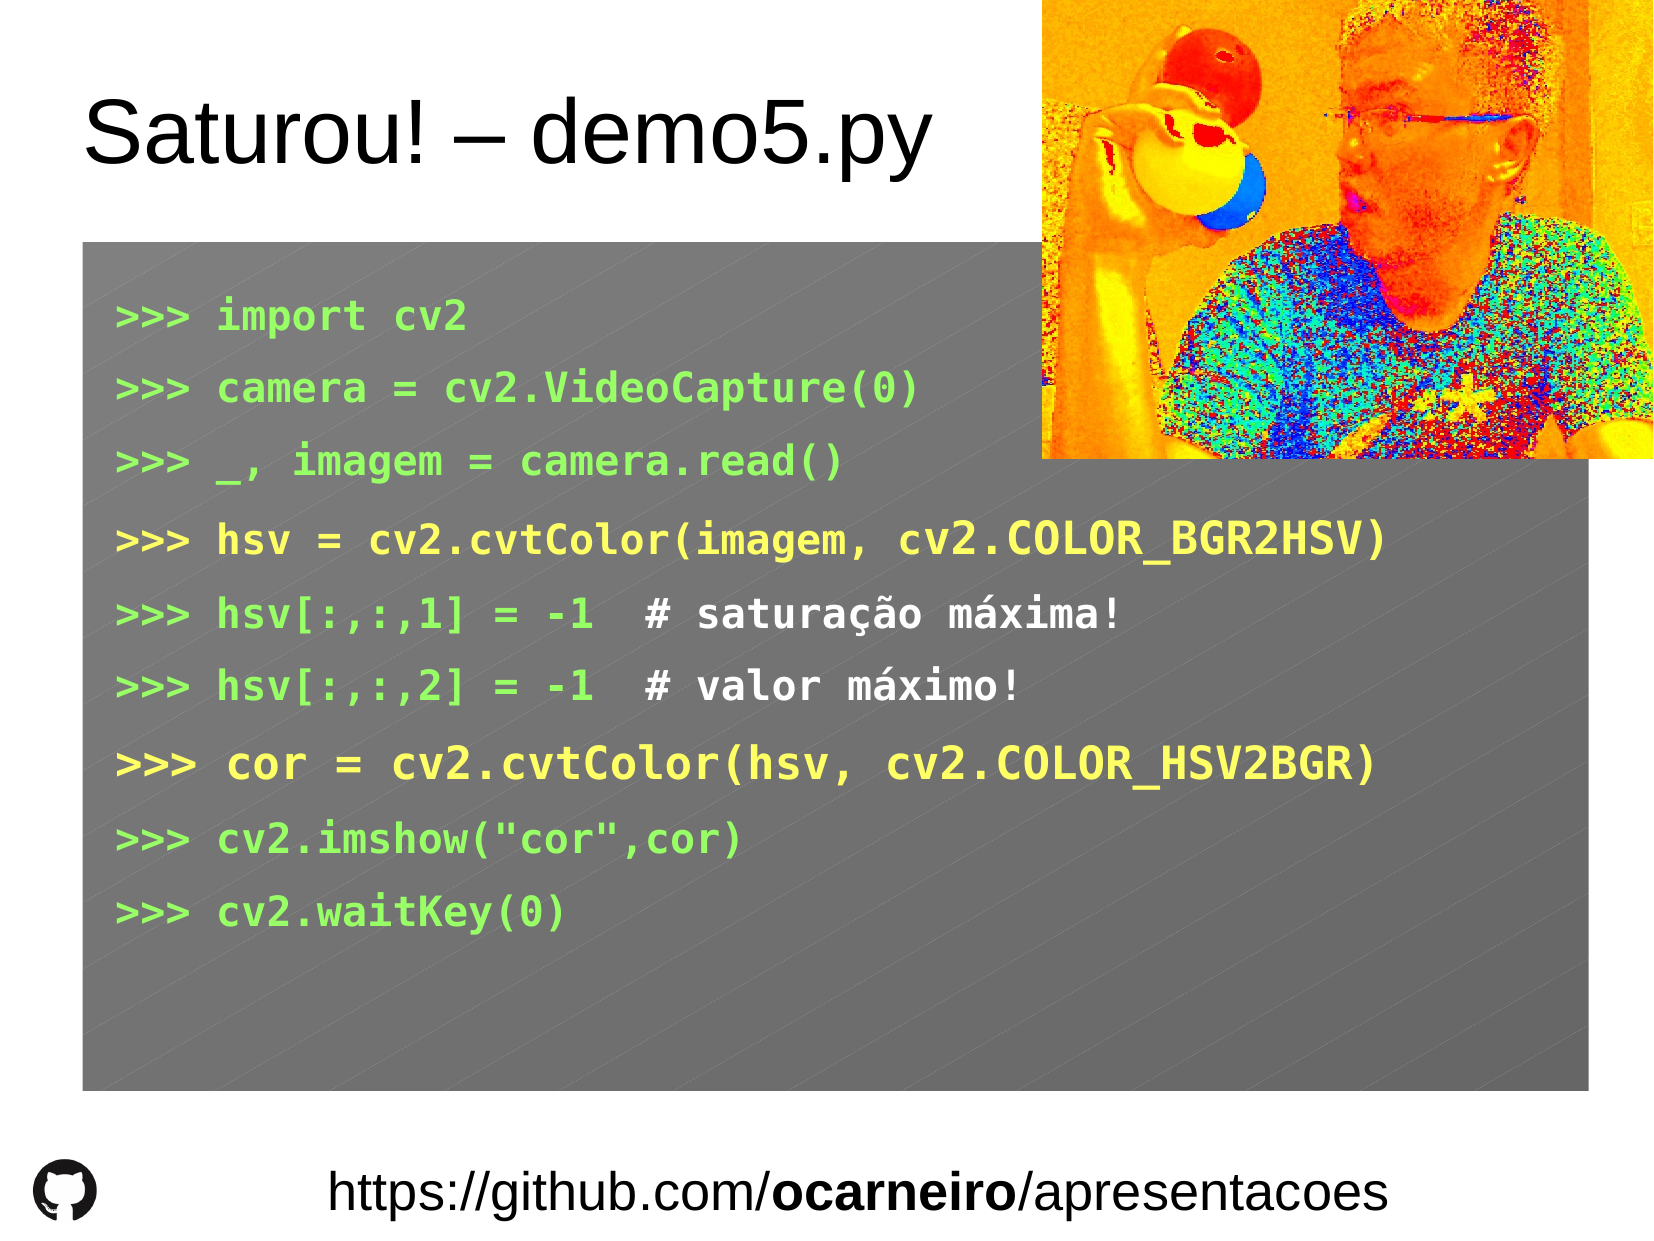

# Saturou! – demo5.py
>>> import cv2
>>> camera = cv2.VideoCapture(0)
>>> _, imagem = camera.read()
>>> hsv = cv2.cvtColor(imagem, cv2.COLOR_BGR2HSV)
>>> hsv[:,:,1] = -1 # saturação máxima!
>>> hsv[:,:,2] = -1 # valor máximo!
>>> cor = cv2.cvtColor(hsv, cv2.COLOR_HSV2BGR)
>>> cv2.imshow("cor",cor)
>>> cv2.waitKey(0)
https://github.com/ocarneiro/apresentacoes